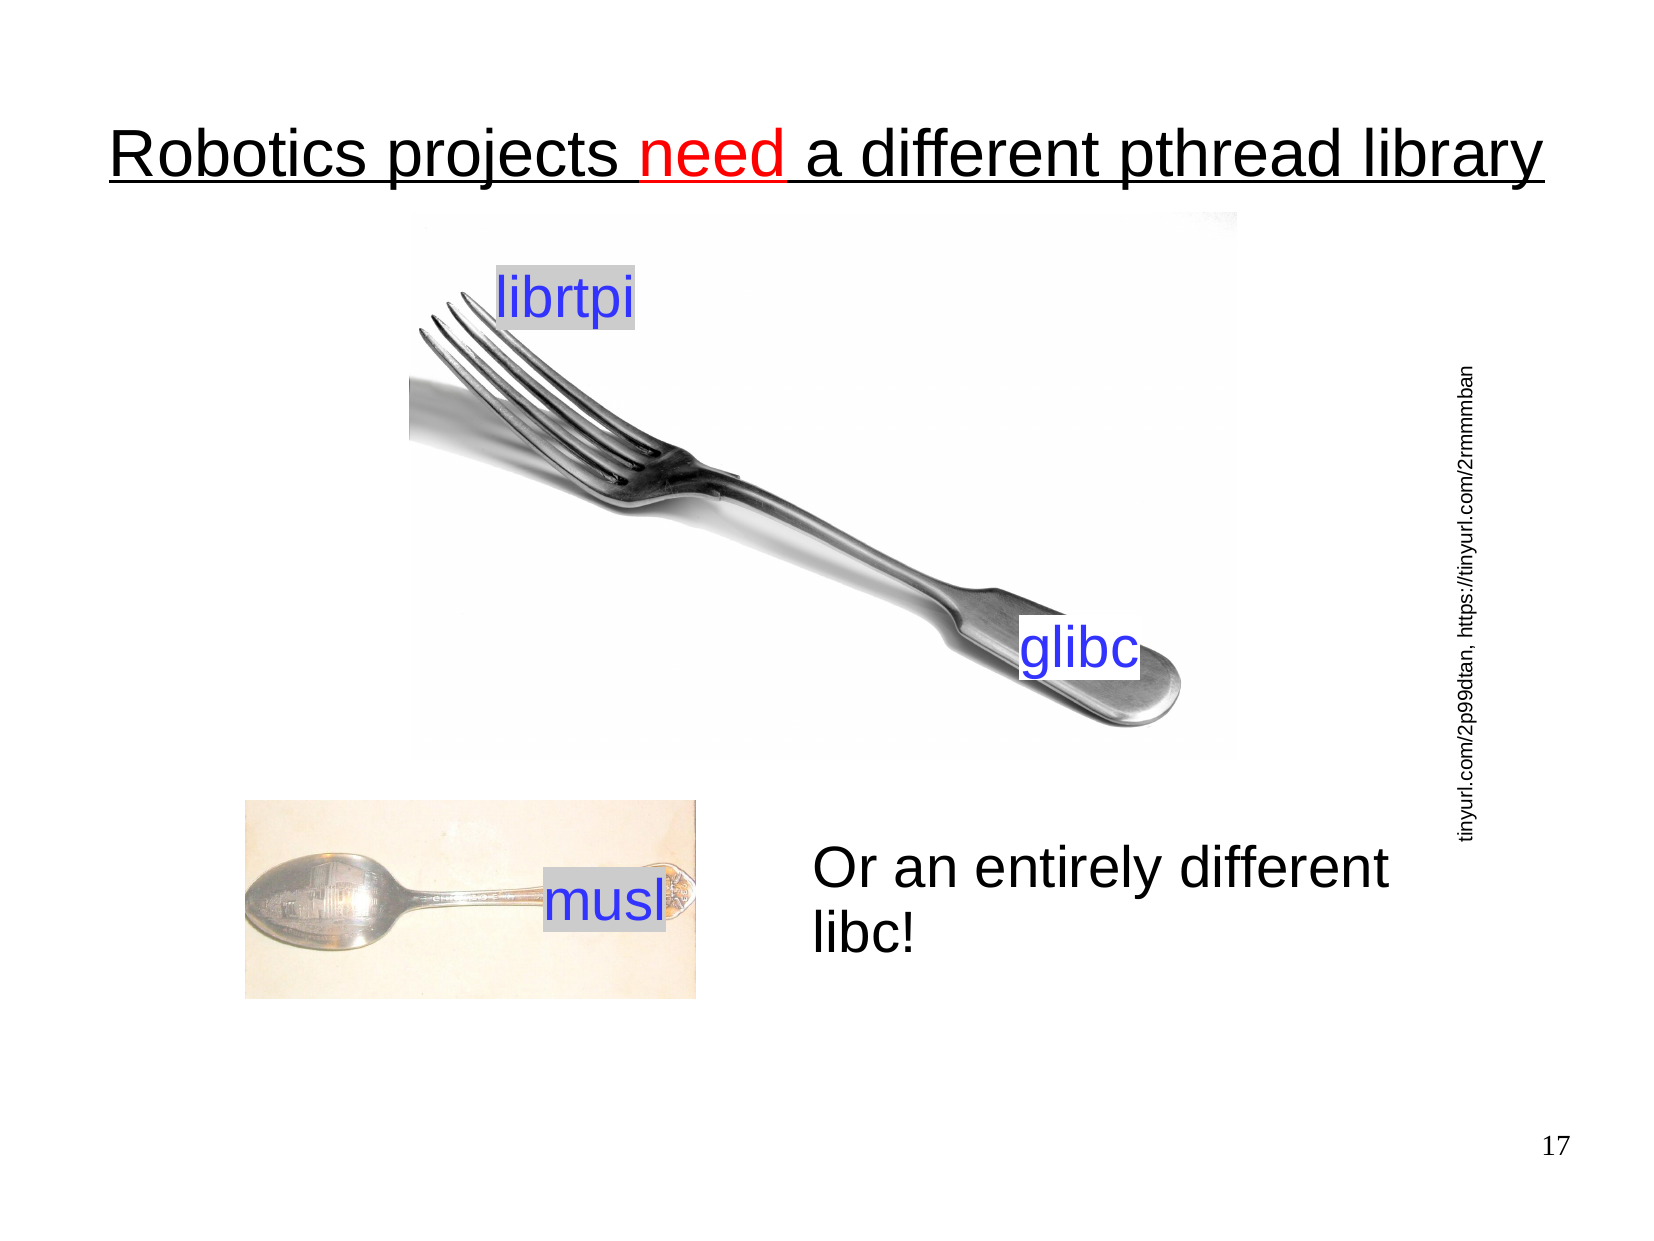

# Robotics projects need a different pthread library
librtpi
tinyurl.com/2p99dtan, https://tinyurl.com/2rmmmban
glibc
Or an entirely different libc!
musl
17